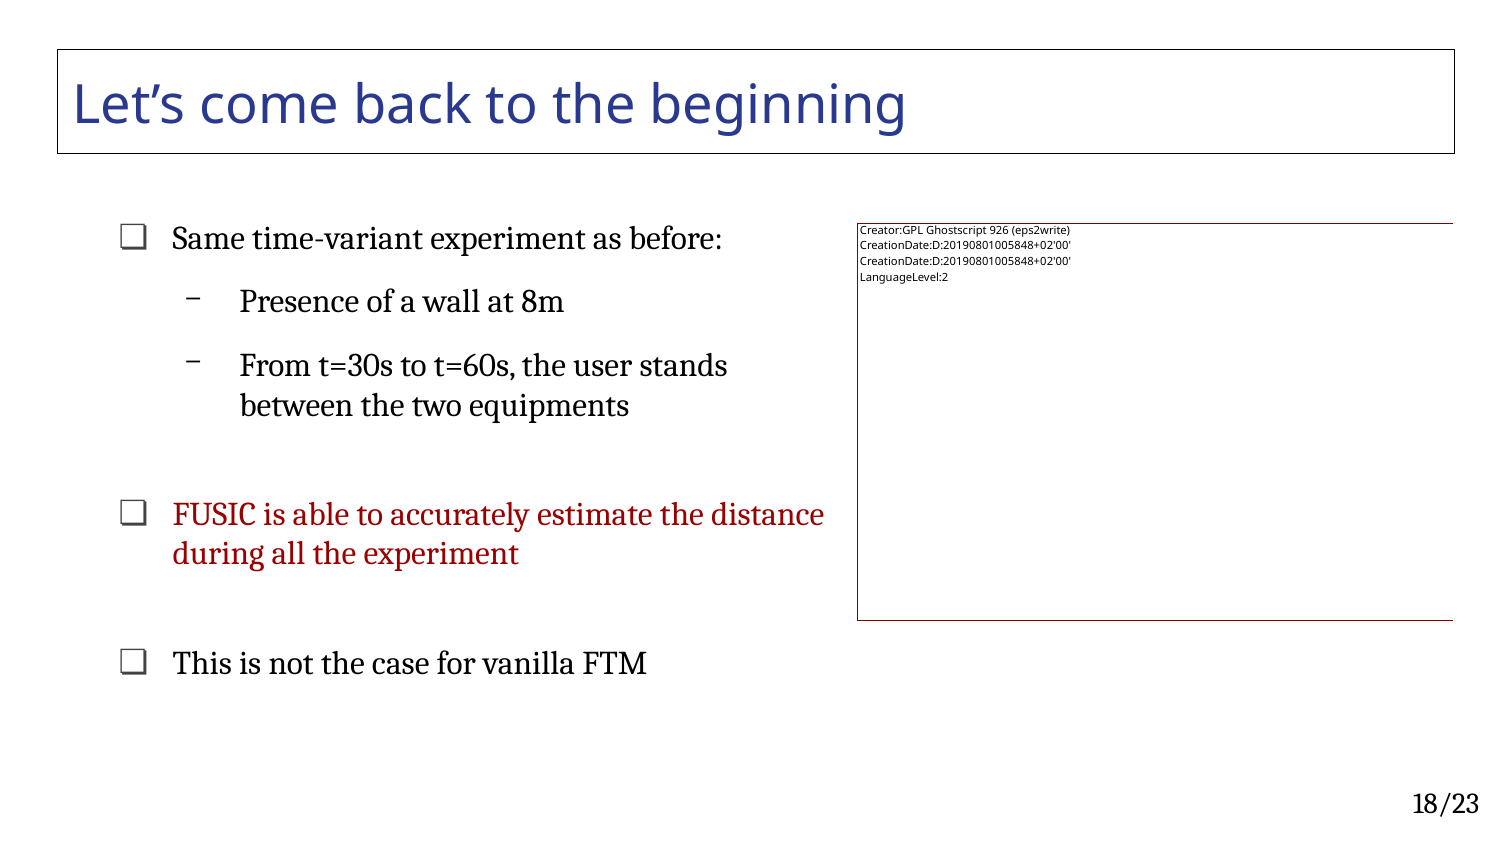

Let’s come back to the beginning
Same time-variant experiment as before:
Presence of a wall at 8m
From t=30s to t=60s, the user stands between the two equipments
FUSIC is able to accurately estimate the distance during all the experiment
This is not the case for vanilla FTM
# Company